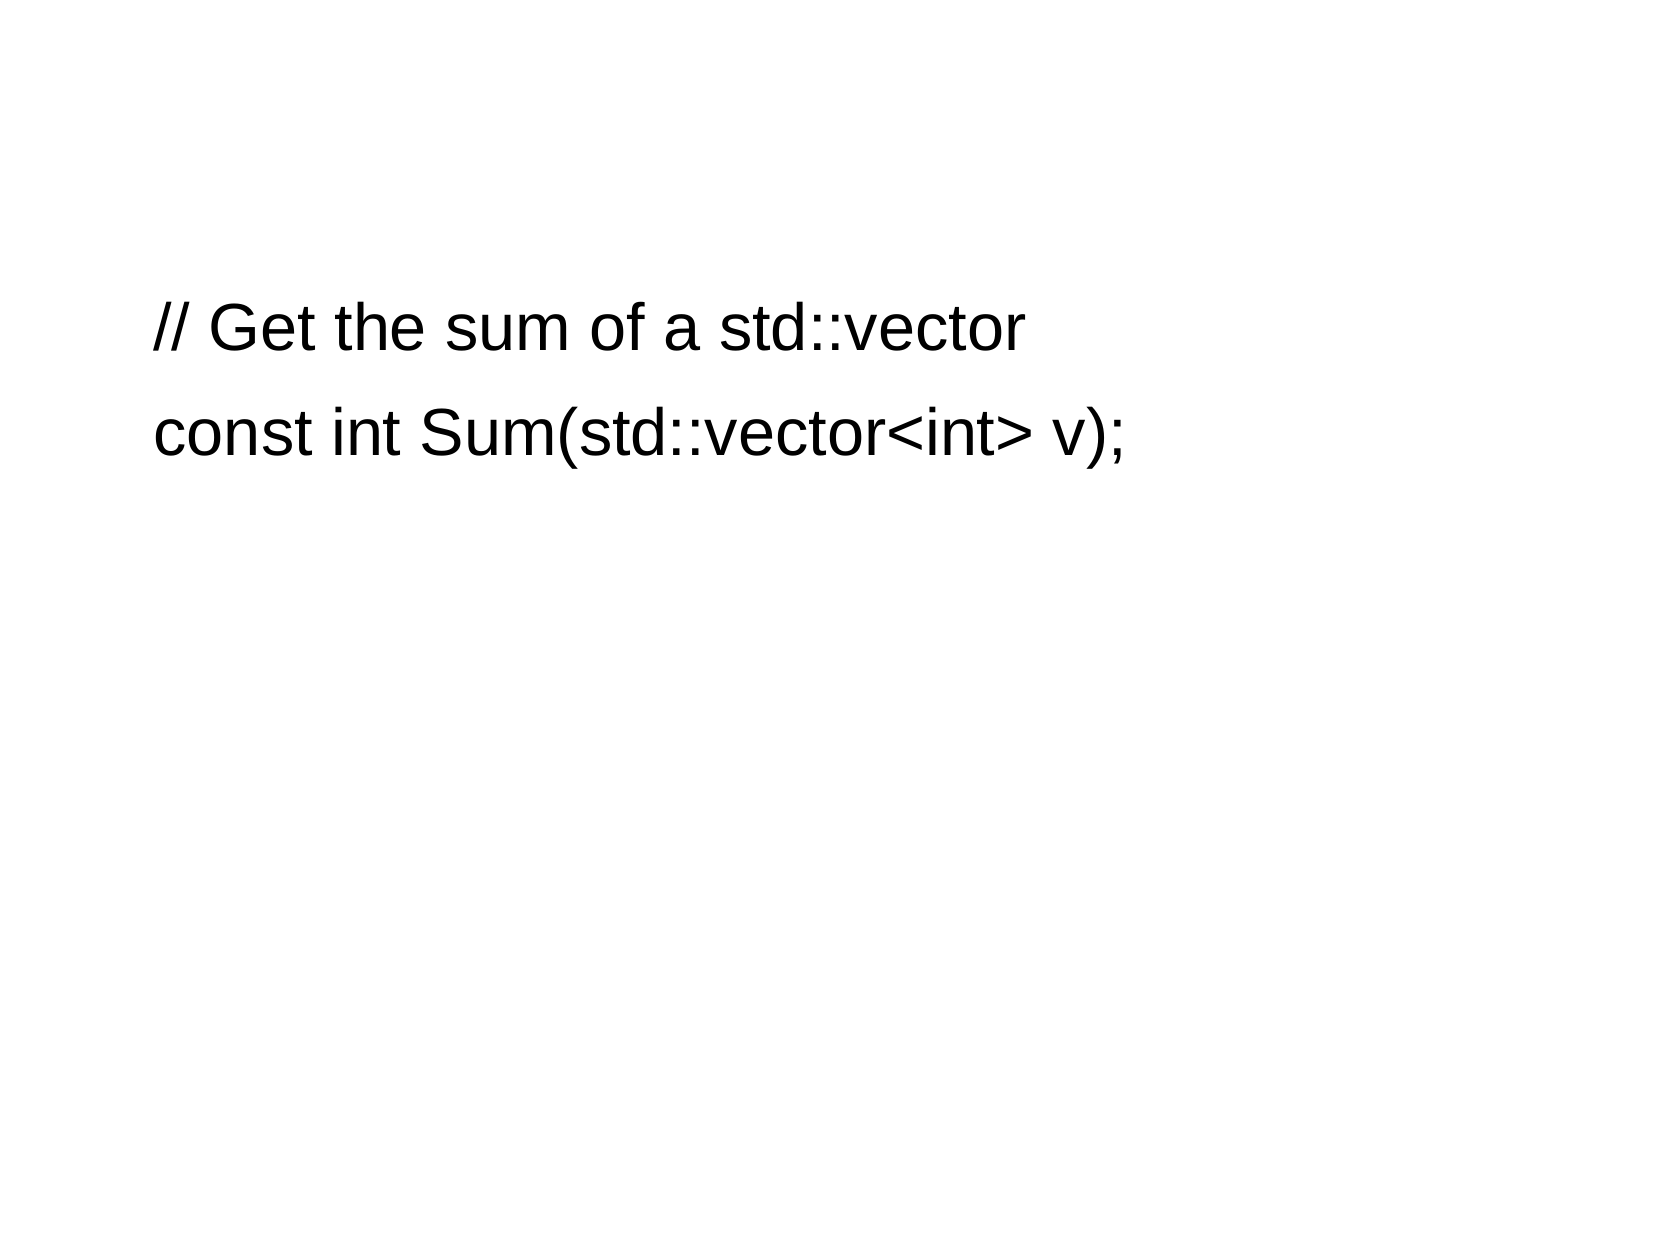

#
// Get the sum of a std::vector
const int Sum(std::vector<int> v);